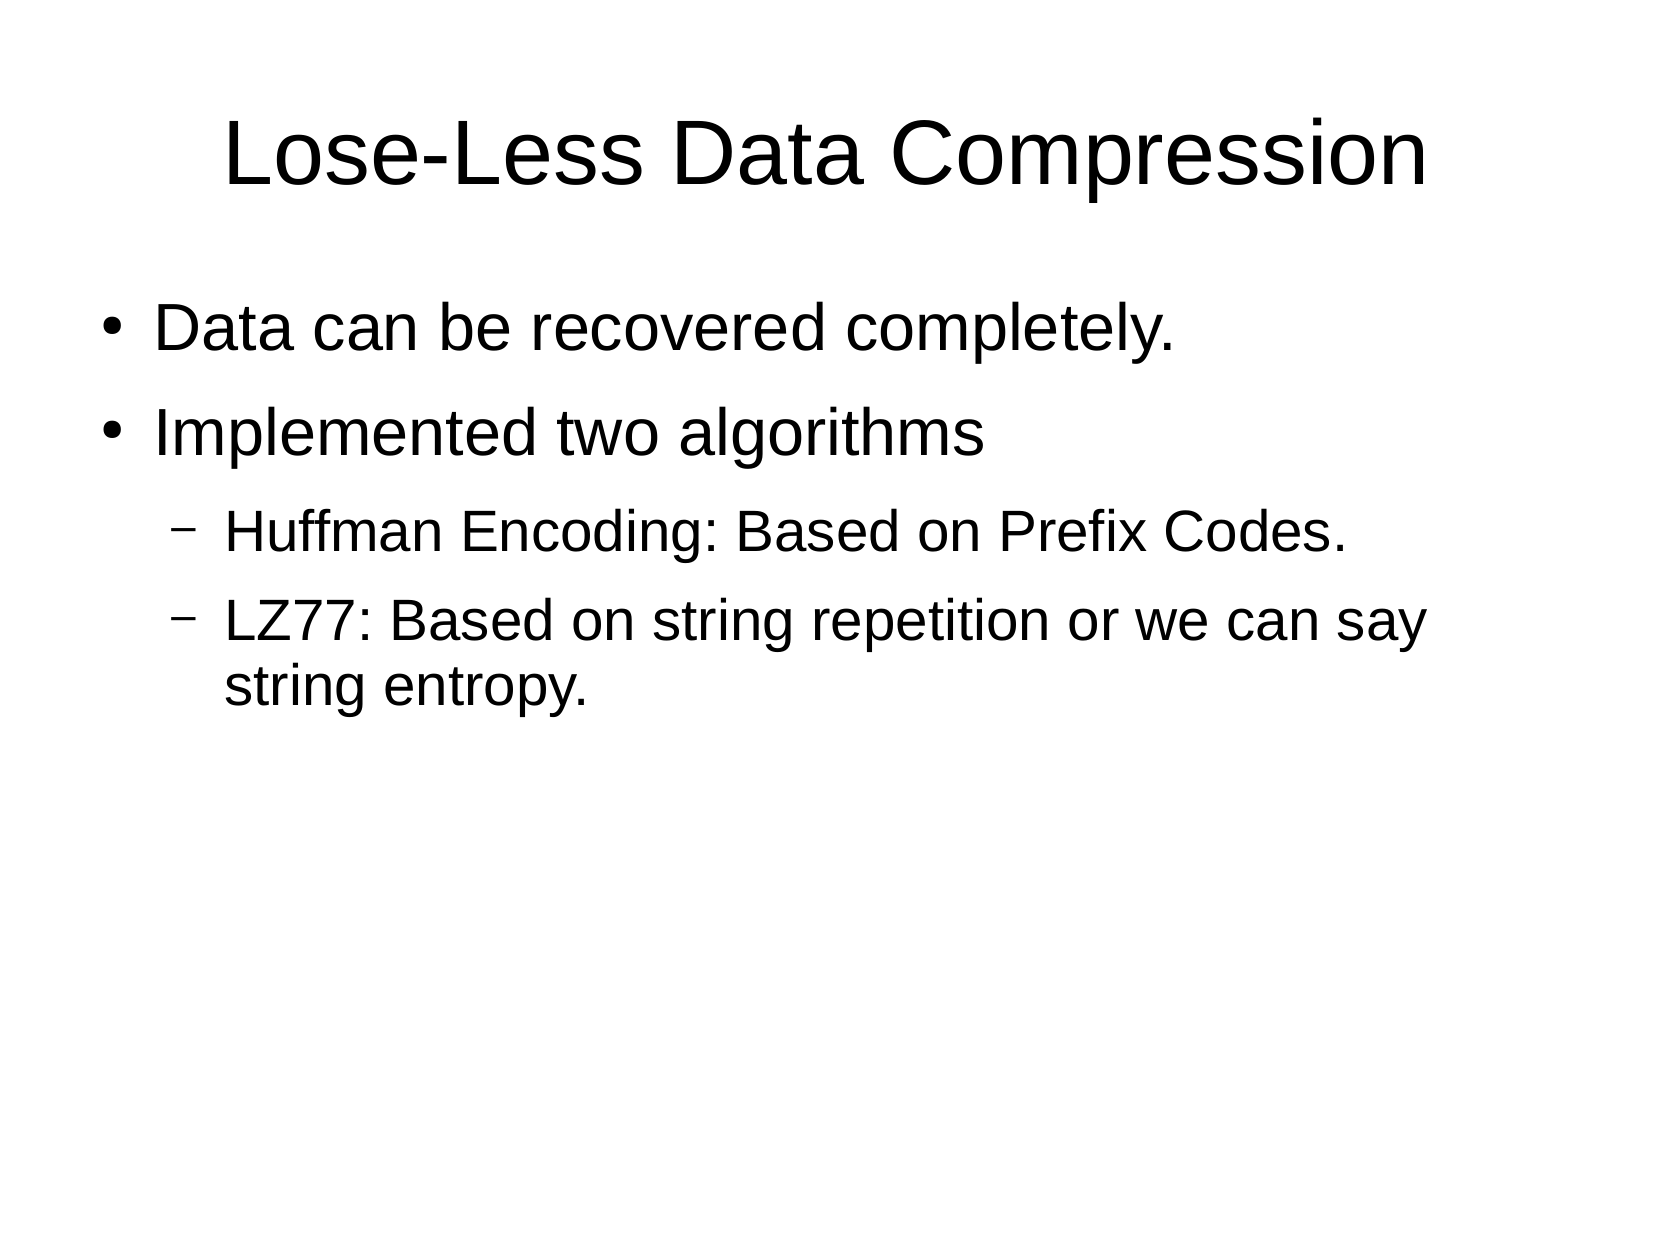

# Lose-Less Data Compression
Data can be recovered completely.
Implemented two algorithms
Huffman Encoding: Based on Prefix Codes.
LZ77: Based on string repetition or we can say string entropy.